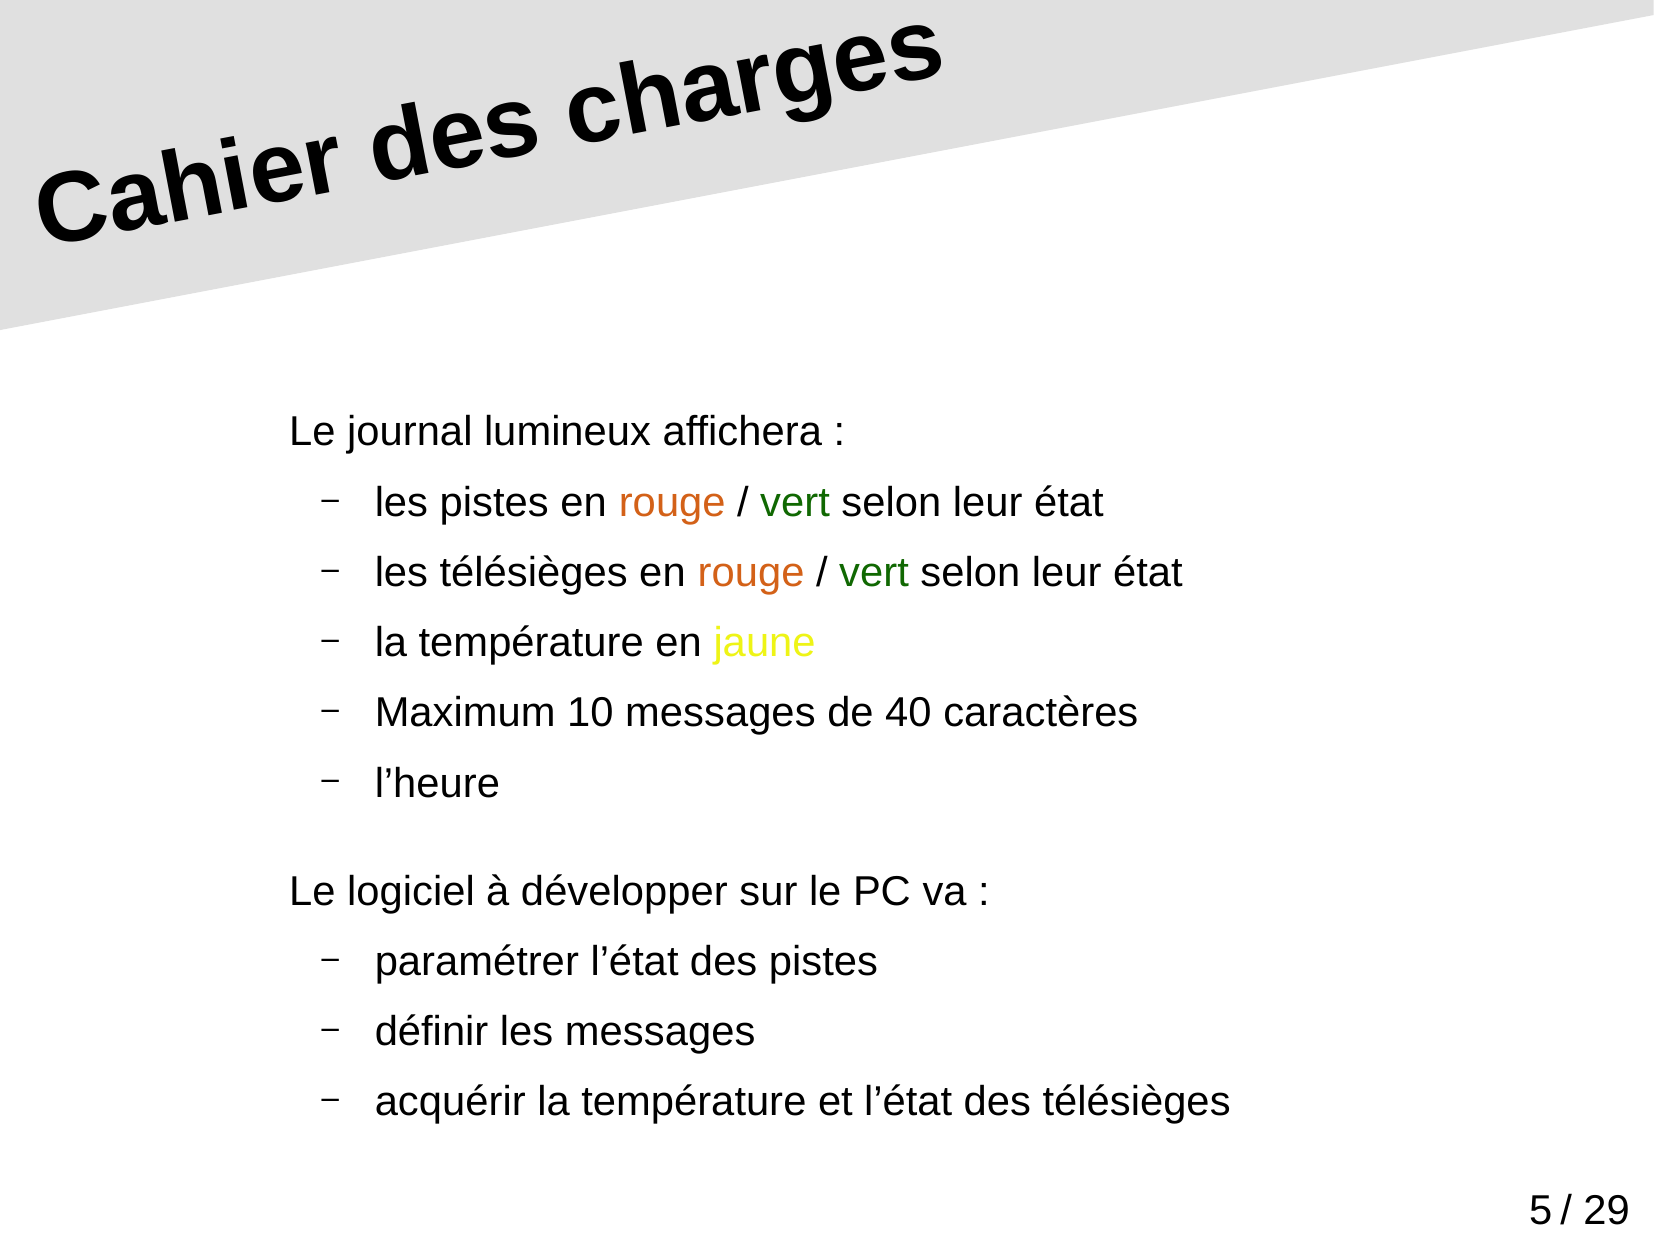

Cahier des charges
# Le journal lumineux affichera :
les pistes en rouge / vert selon leur état
les télésièges en rouge / vert selon leur état
la température en jaune
Maximum 10 messages de 40 caractères
l’heure
Le logiciel à développer sur le PC va :
paramétrer l’état des pistes
définir les messages
acquérir la température et l’état des télésièges